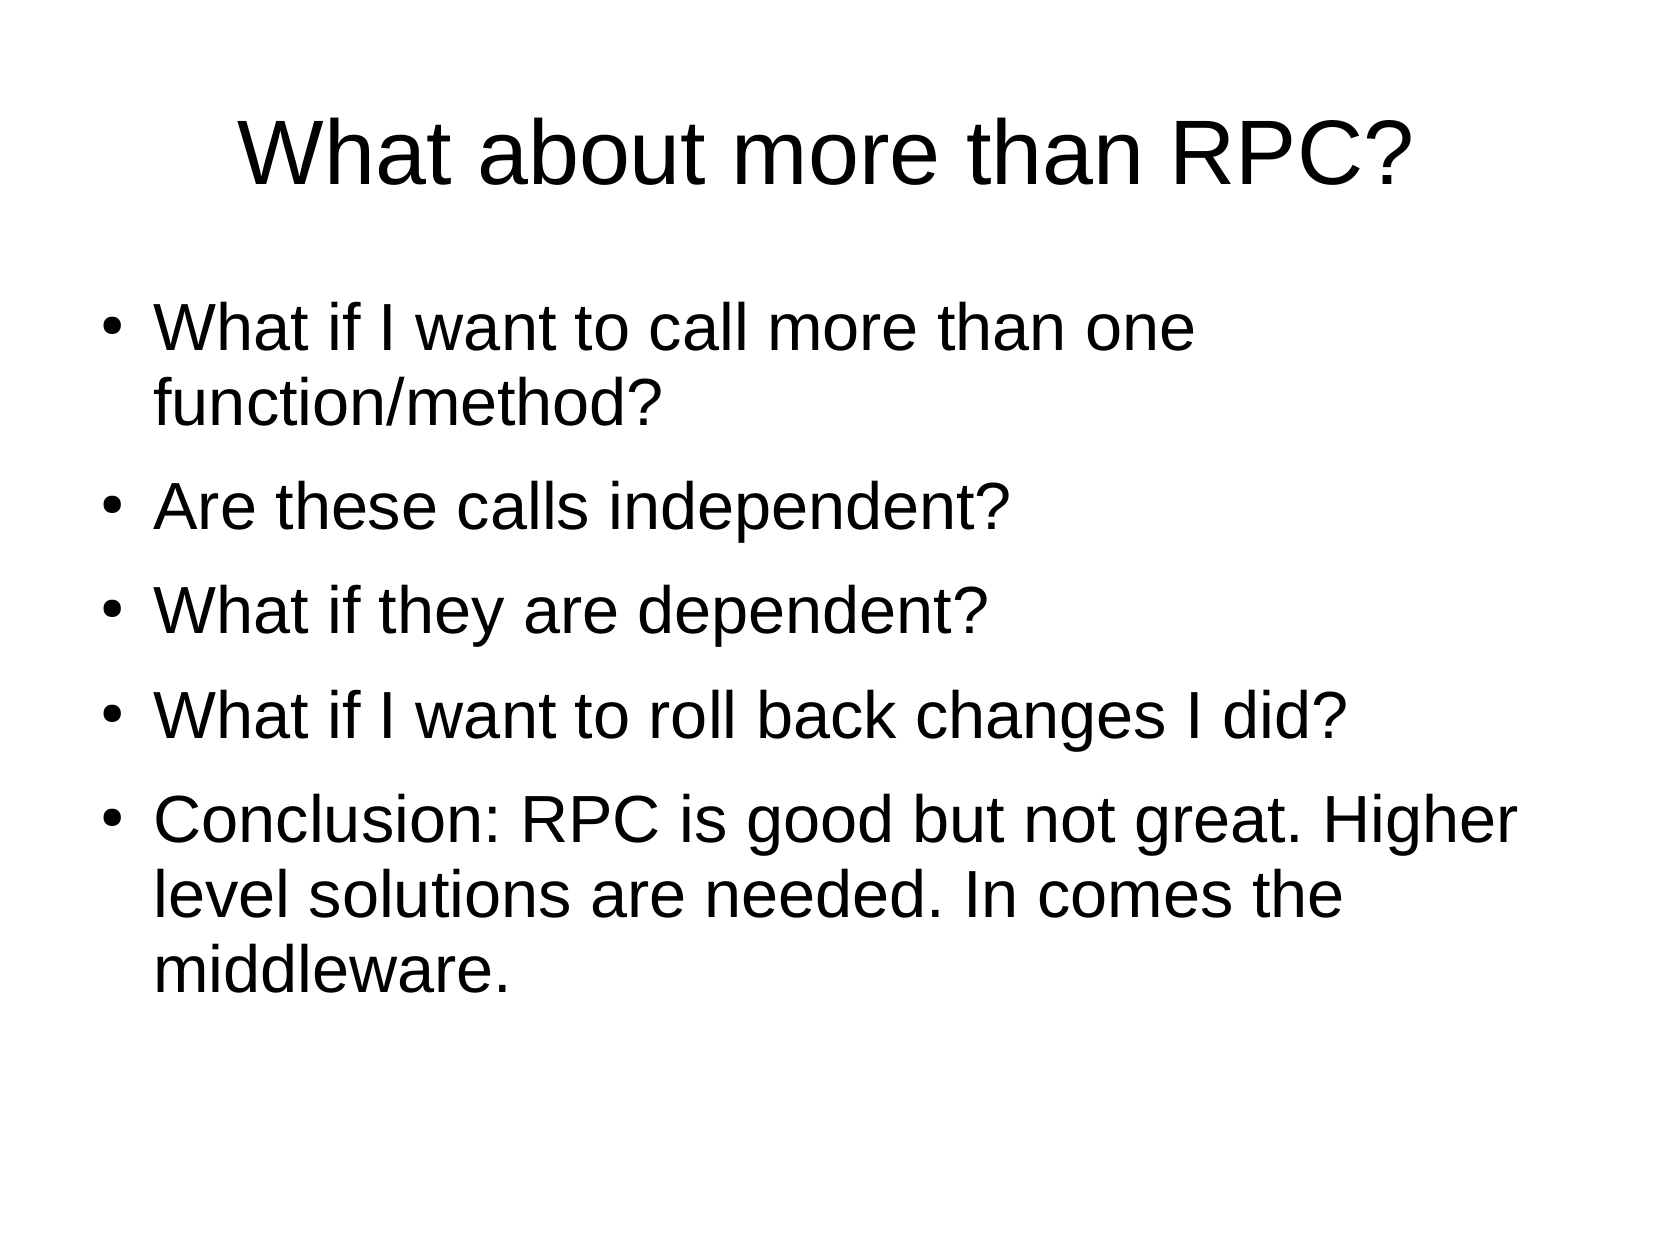

# What about more than RPC?
What if I want to call more than one function/method?
Are these calls independent?
What if they are dependent?
What if I want to roll back changes I did?
Conclusion: RPC is good but not great. Higher level solutions are needed. In comes the middleware.